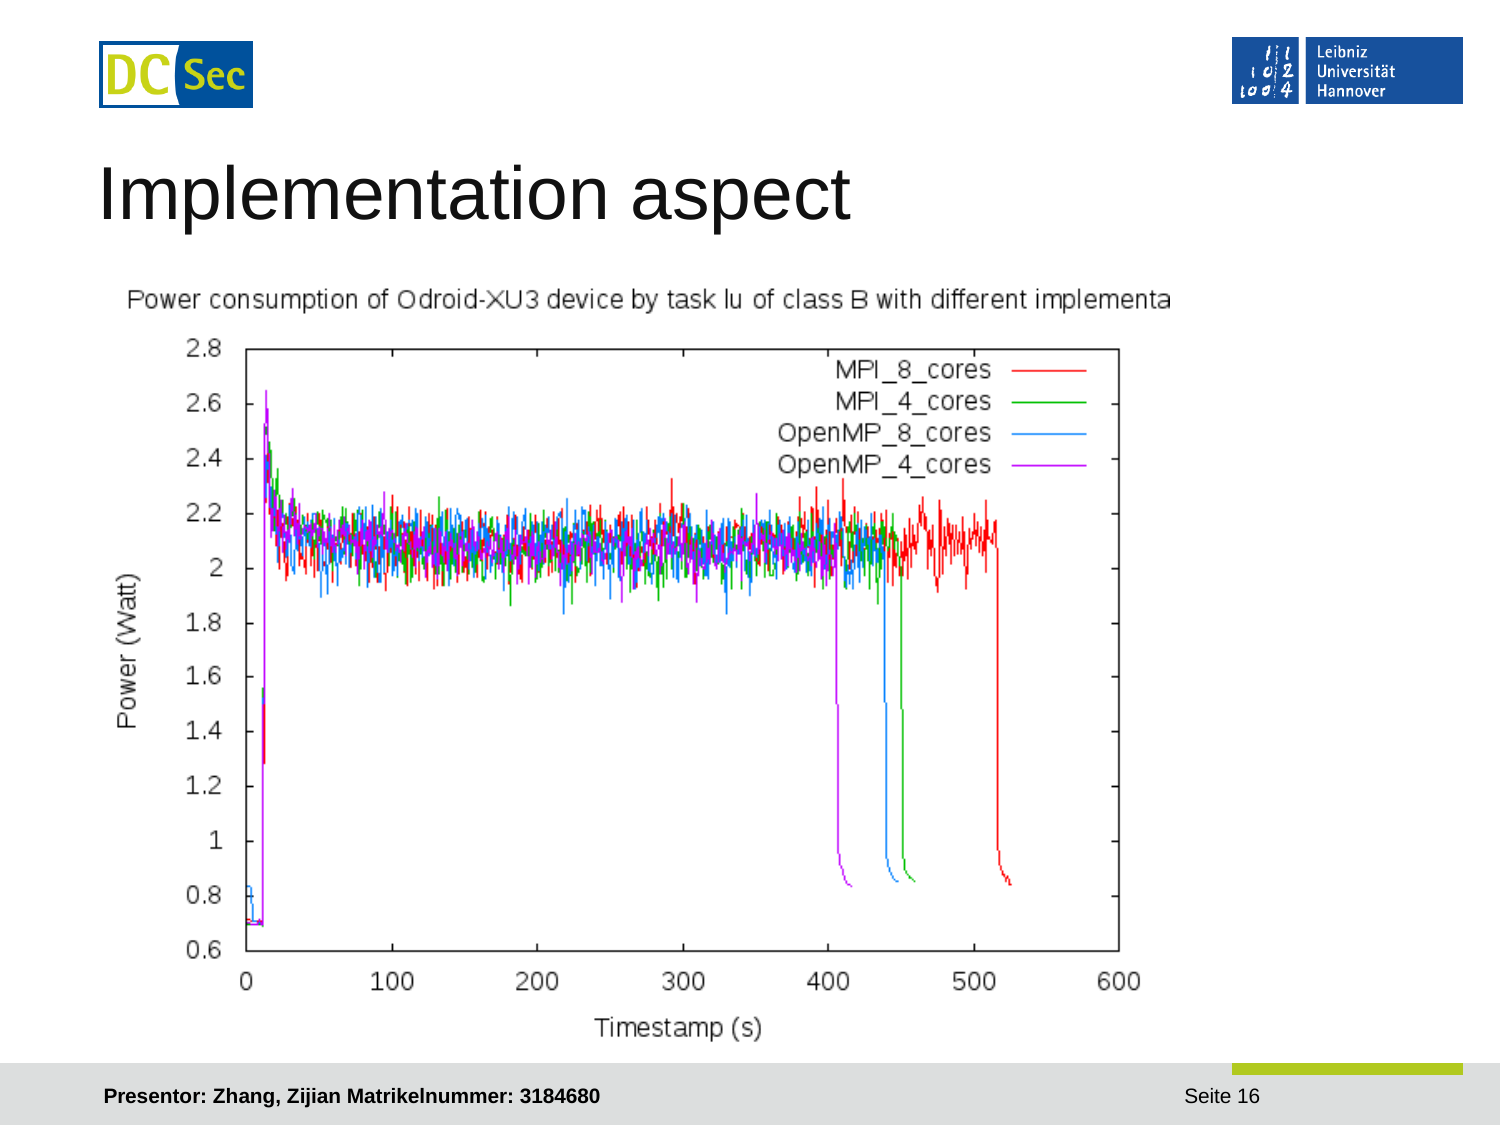

# Implementation aspect
Presentor: Zhang, Zijian Matrikelnummer: 3184680